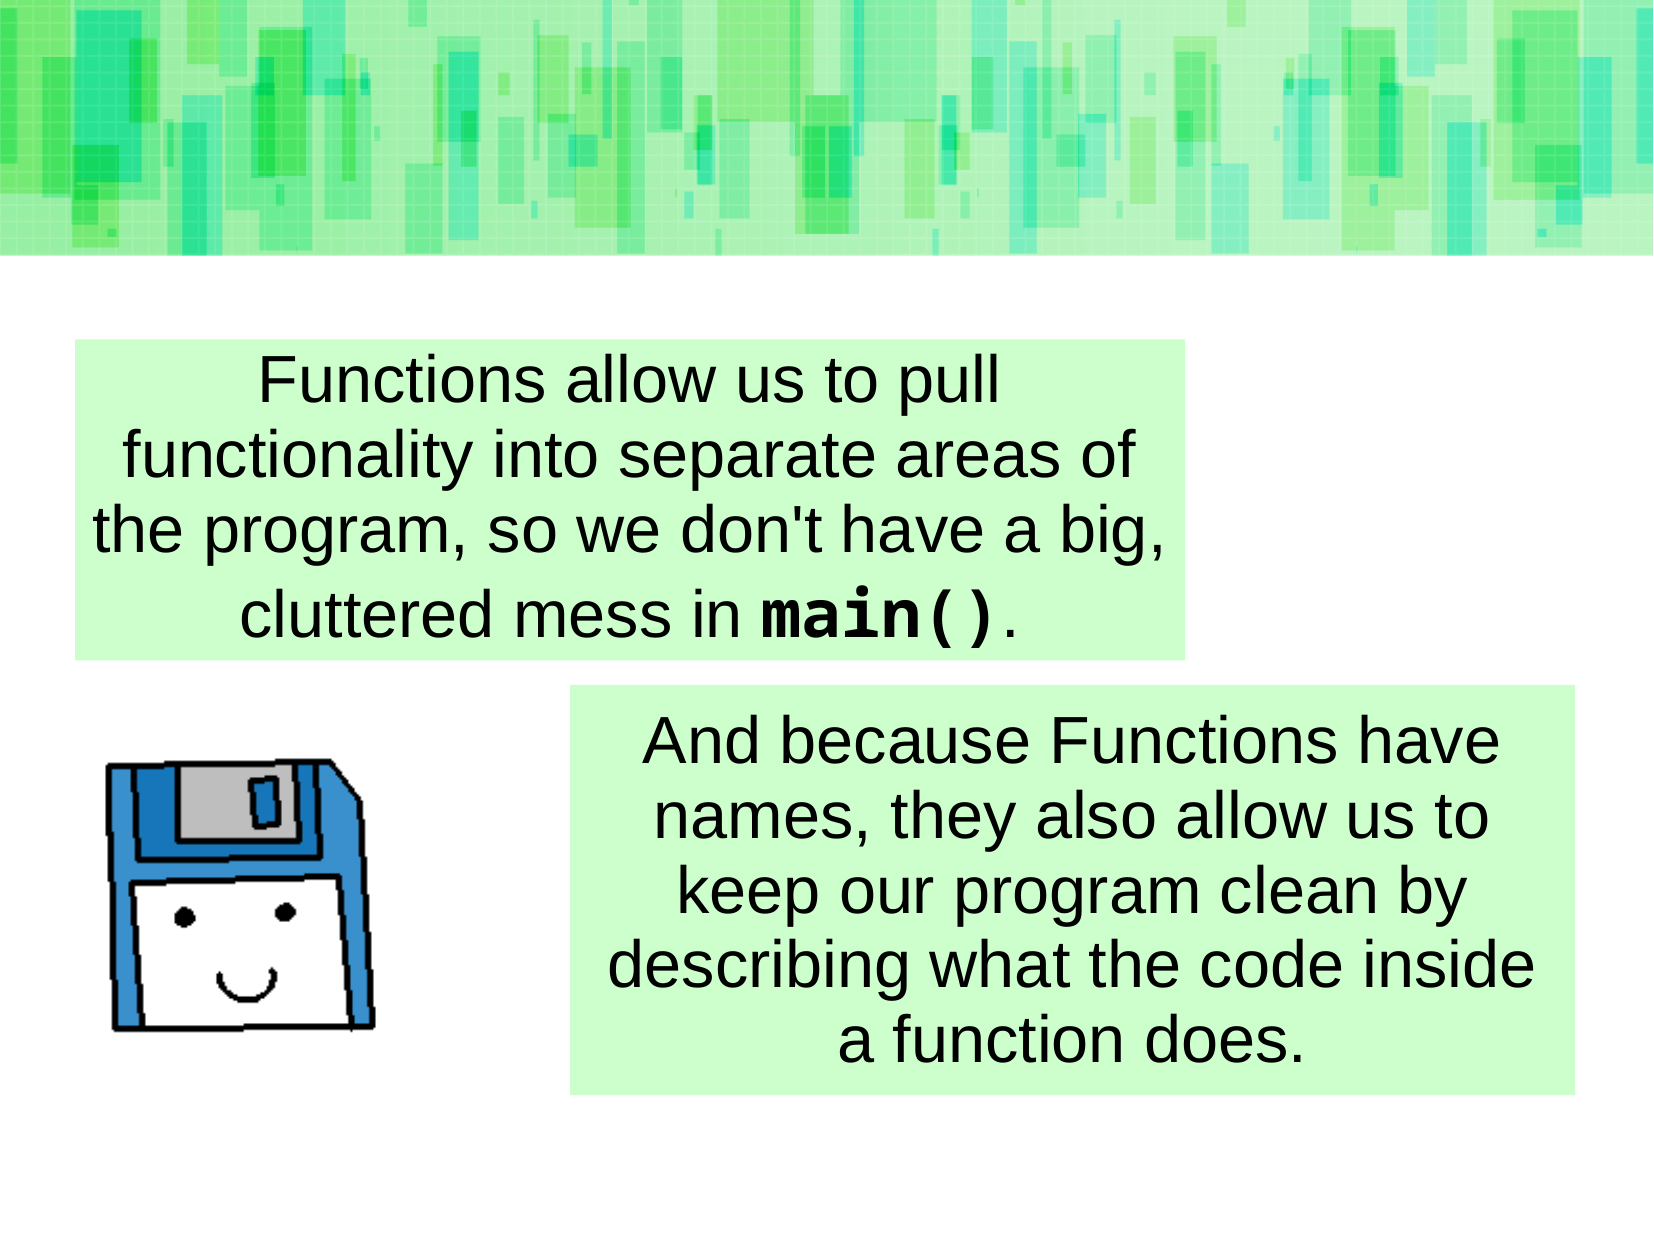

Functions allow us to pull functionality into separate areas of the program, so we don't have a big, cluttered mess in main().
And because Functions have names, they also allow us to keep our program clean by describing what the code inside a function does.